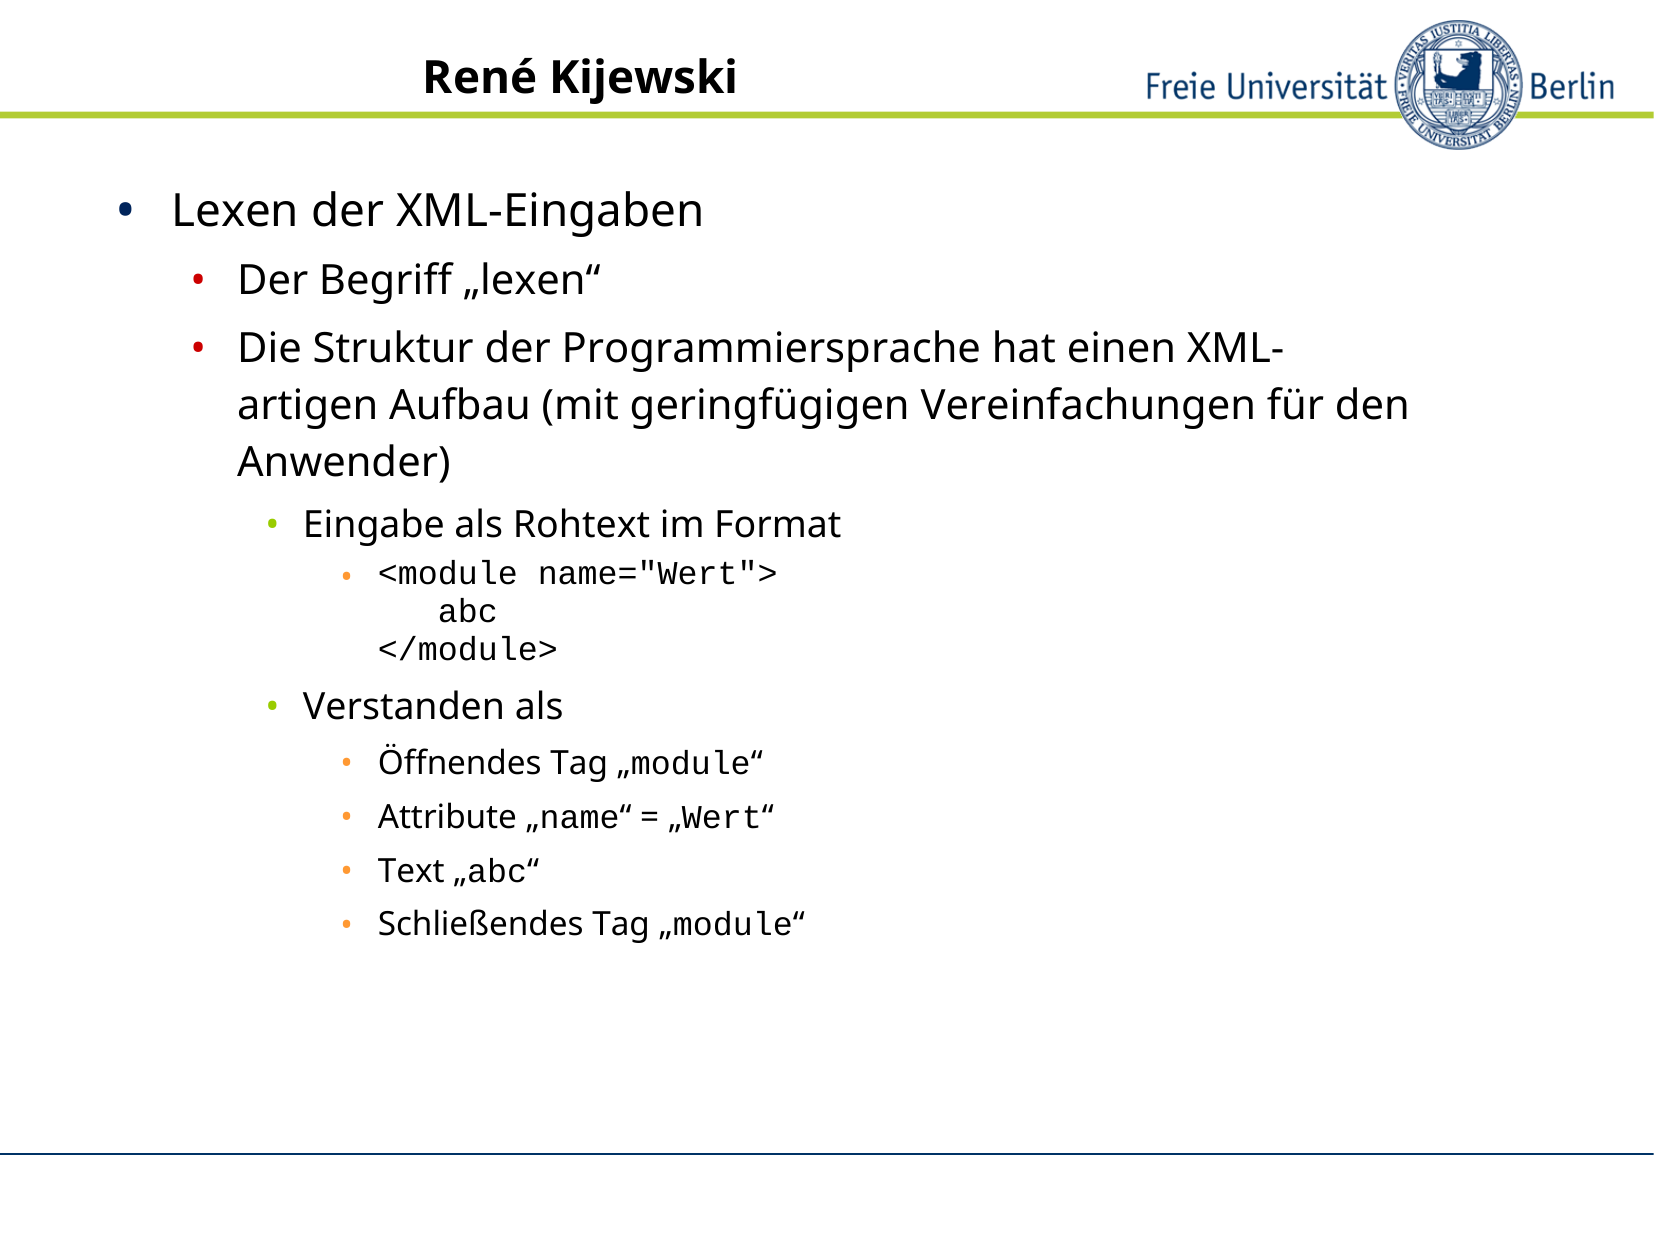

# René Kijewski
Lexen der XML-Eingaben
Der Begriff „lexen“
Die Struktur der Programmiersprache hat einen XML-artigen Aufbau (mit geringfügigen Vereinfachungen für den Anwender)
Eingabe als Rohtext im Format
<module name="Wert">
 abc
</module>
Verstanden als
Öffnendes Tag „module“
Attribute „name“ = „Wert“
Text „abc“
Schließendes Tag „module“